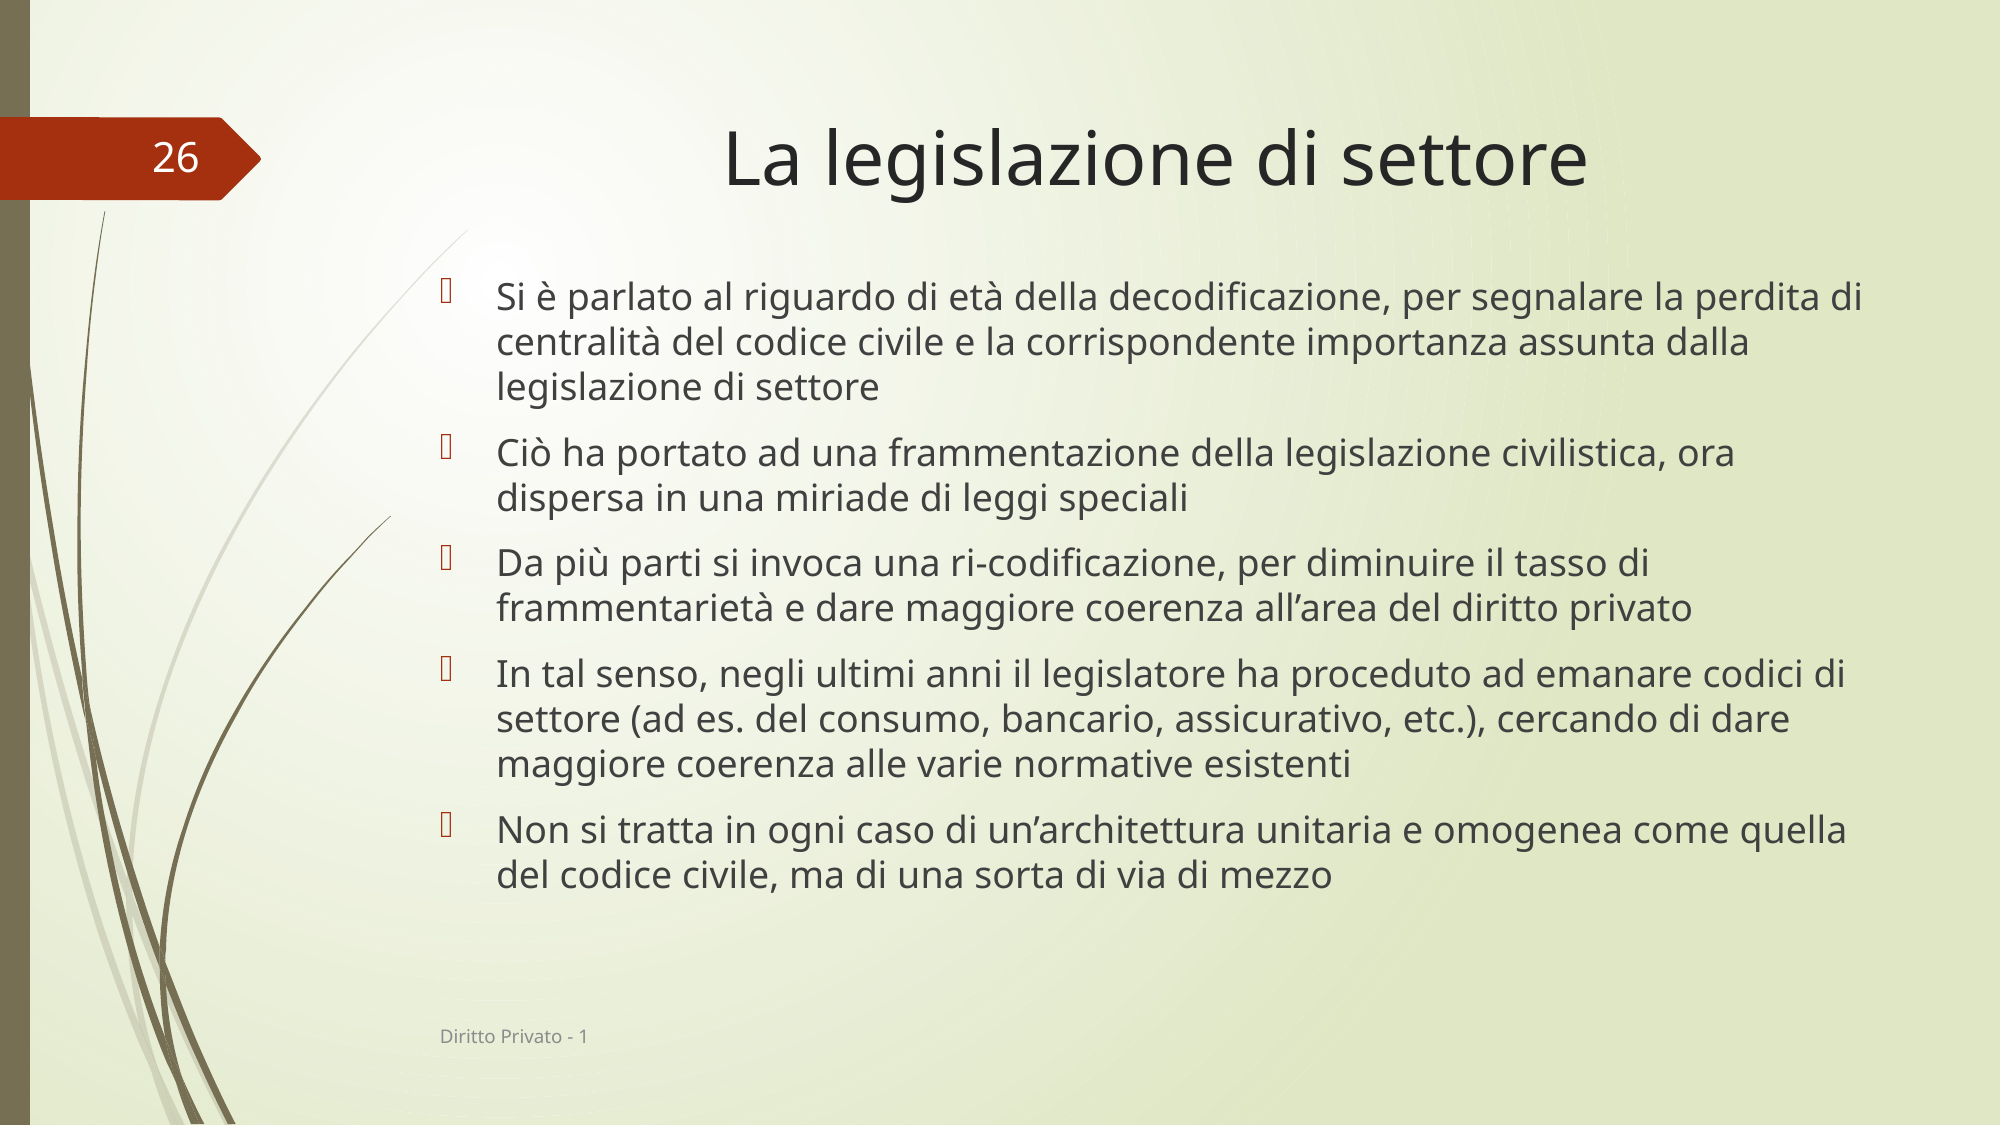

# La legislazione di settore
Si è parlato al riguardo di età della decodificazione, per segnalare la perdita di centralità del codice civile e la corrispondente importanza assunta dalla legislazione di settore
Ciò ha portato ad una frammentazione della legislazione civilistica, ora dispersa in una miriade di leggi speciali
Da più parti si invoca una ri-codificazione, per diminuire il tasso di frammentarietà e dare maggiore coerenza all’area del diritto privato
In tal senso, negli ultimi anni il legislatore ha proceduto ad emanare codici di settore (ad es. del consumo, bancario, assicurativo, etc.), cercando di dare maggiore coerenza alle varie normative esistenti
Non si tratta in ogni caso di un’architettura unitaria e omogenea come quella del codice civile, ma di una sorta di via di mezzo
Diritto Privato - 1